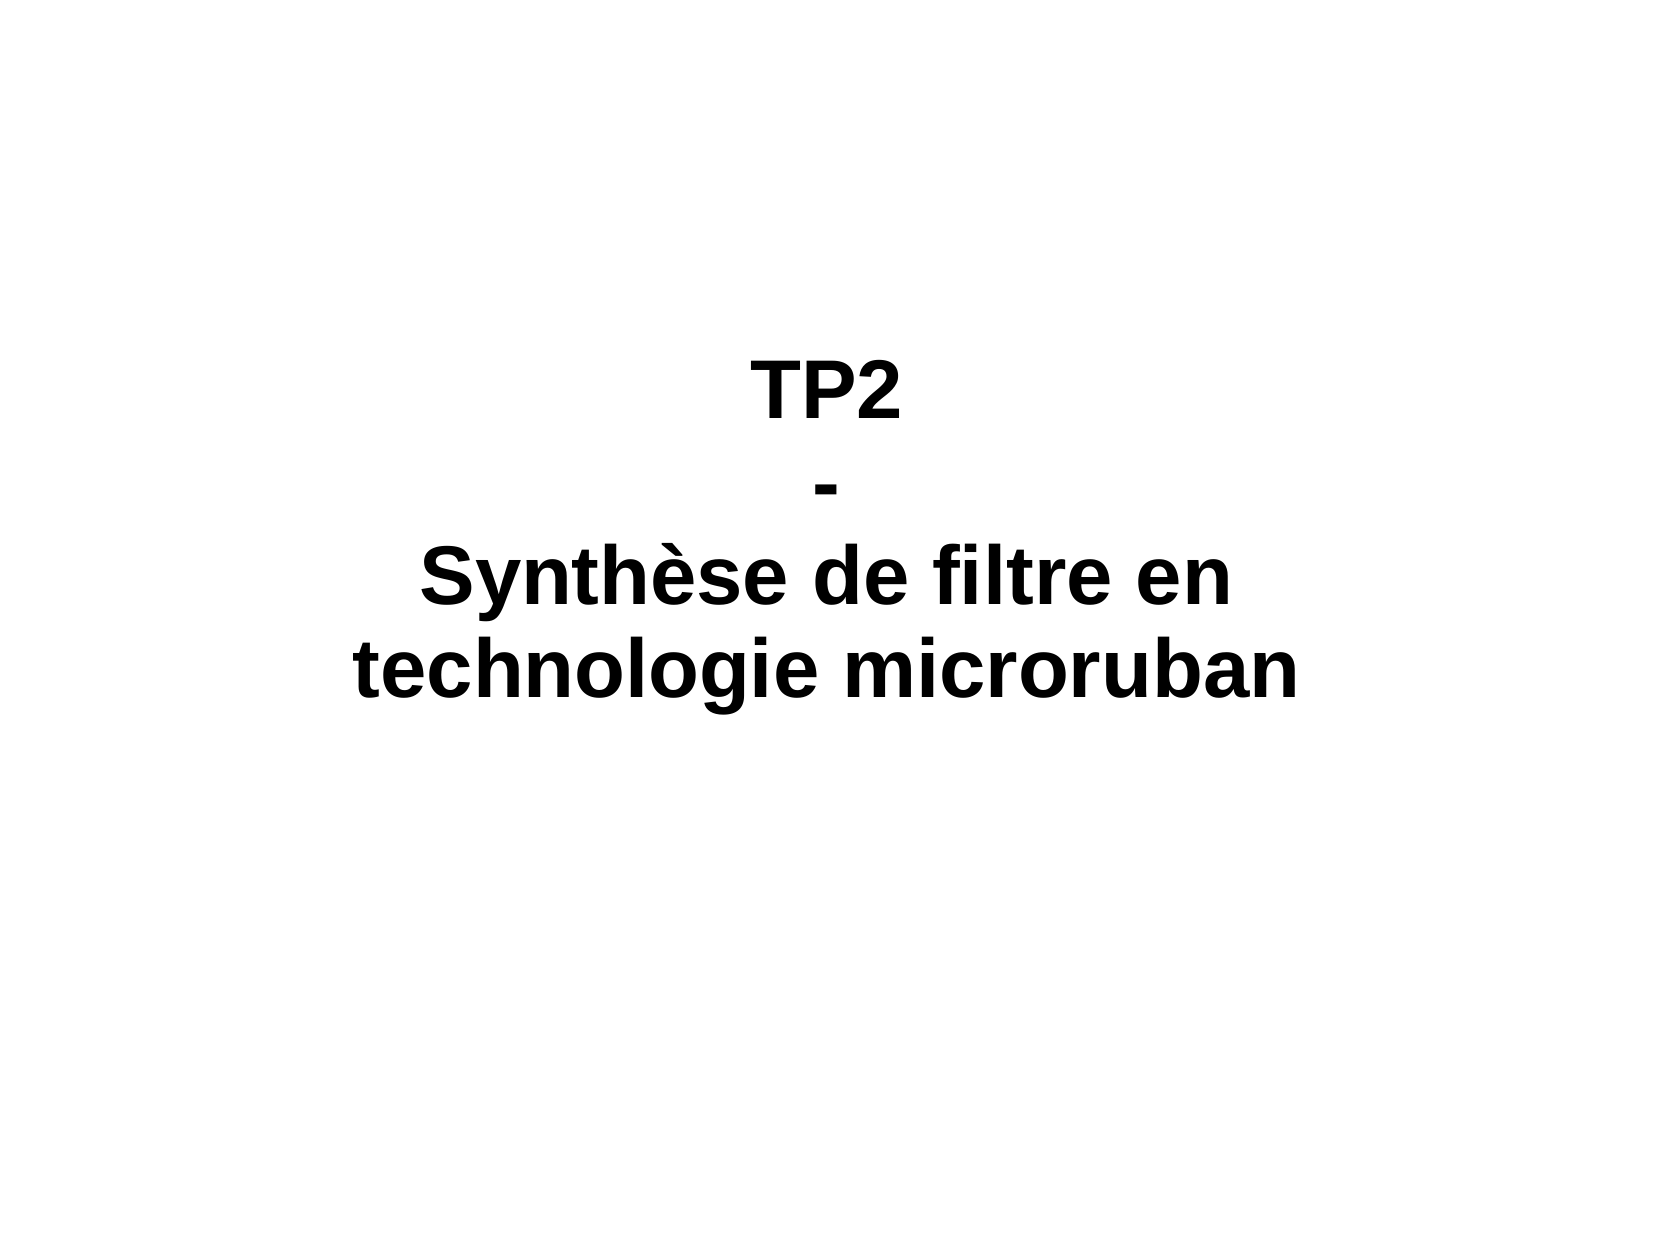

# TP2
-
Synthèse de filtre en
technologie microruban